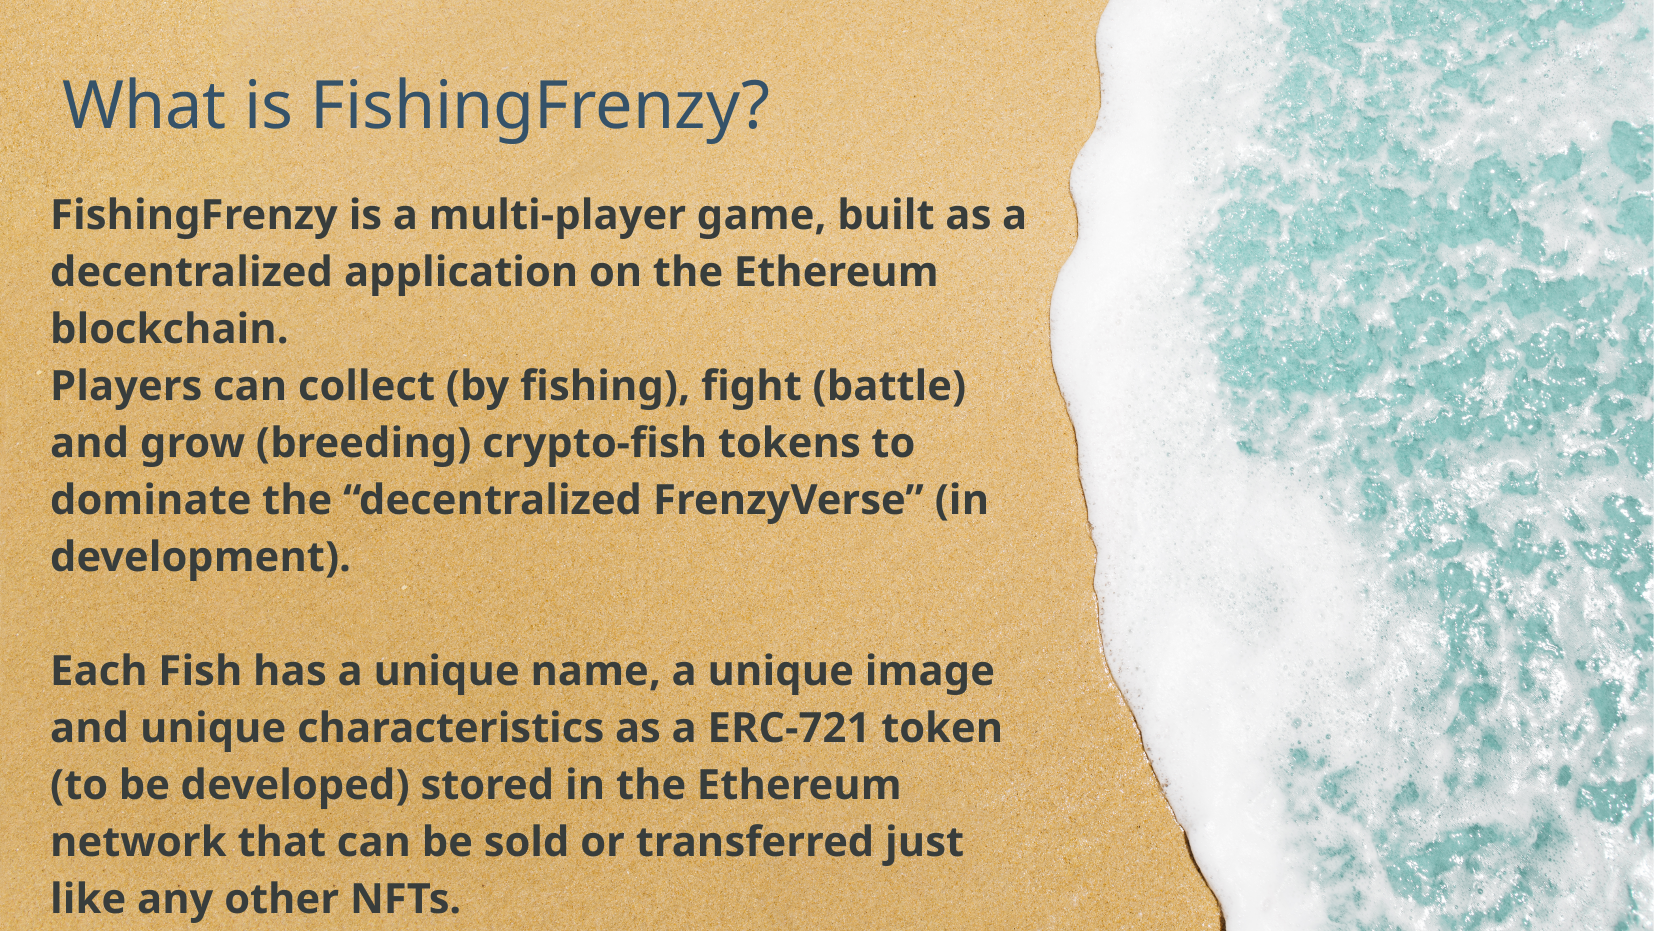

What is FishingFrenzy?
FishingFrenzy is a multi-player game, built as a decentralized application on the Ethereum blockchain.
Players can collect (by fishing), fight (battle) and grow (breeding) crypto-fish tokens to dominate the “decentralized FrenzyVerse” (in development).
Each Fish has a unique name, a unique image and unique characteristics as a ERC-721 token (to be developed) stored in the Ethereum network that can be sold or transferred just like any other NFTs.